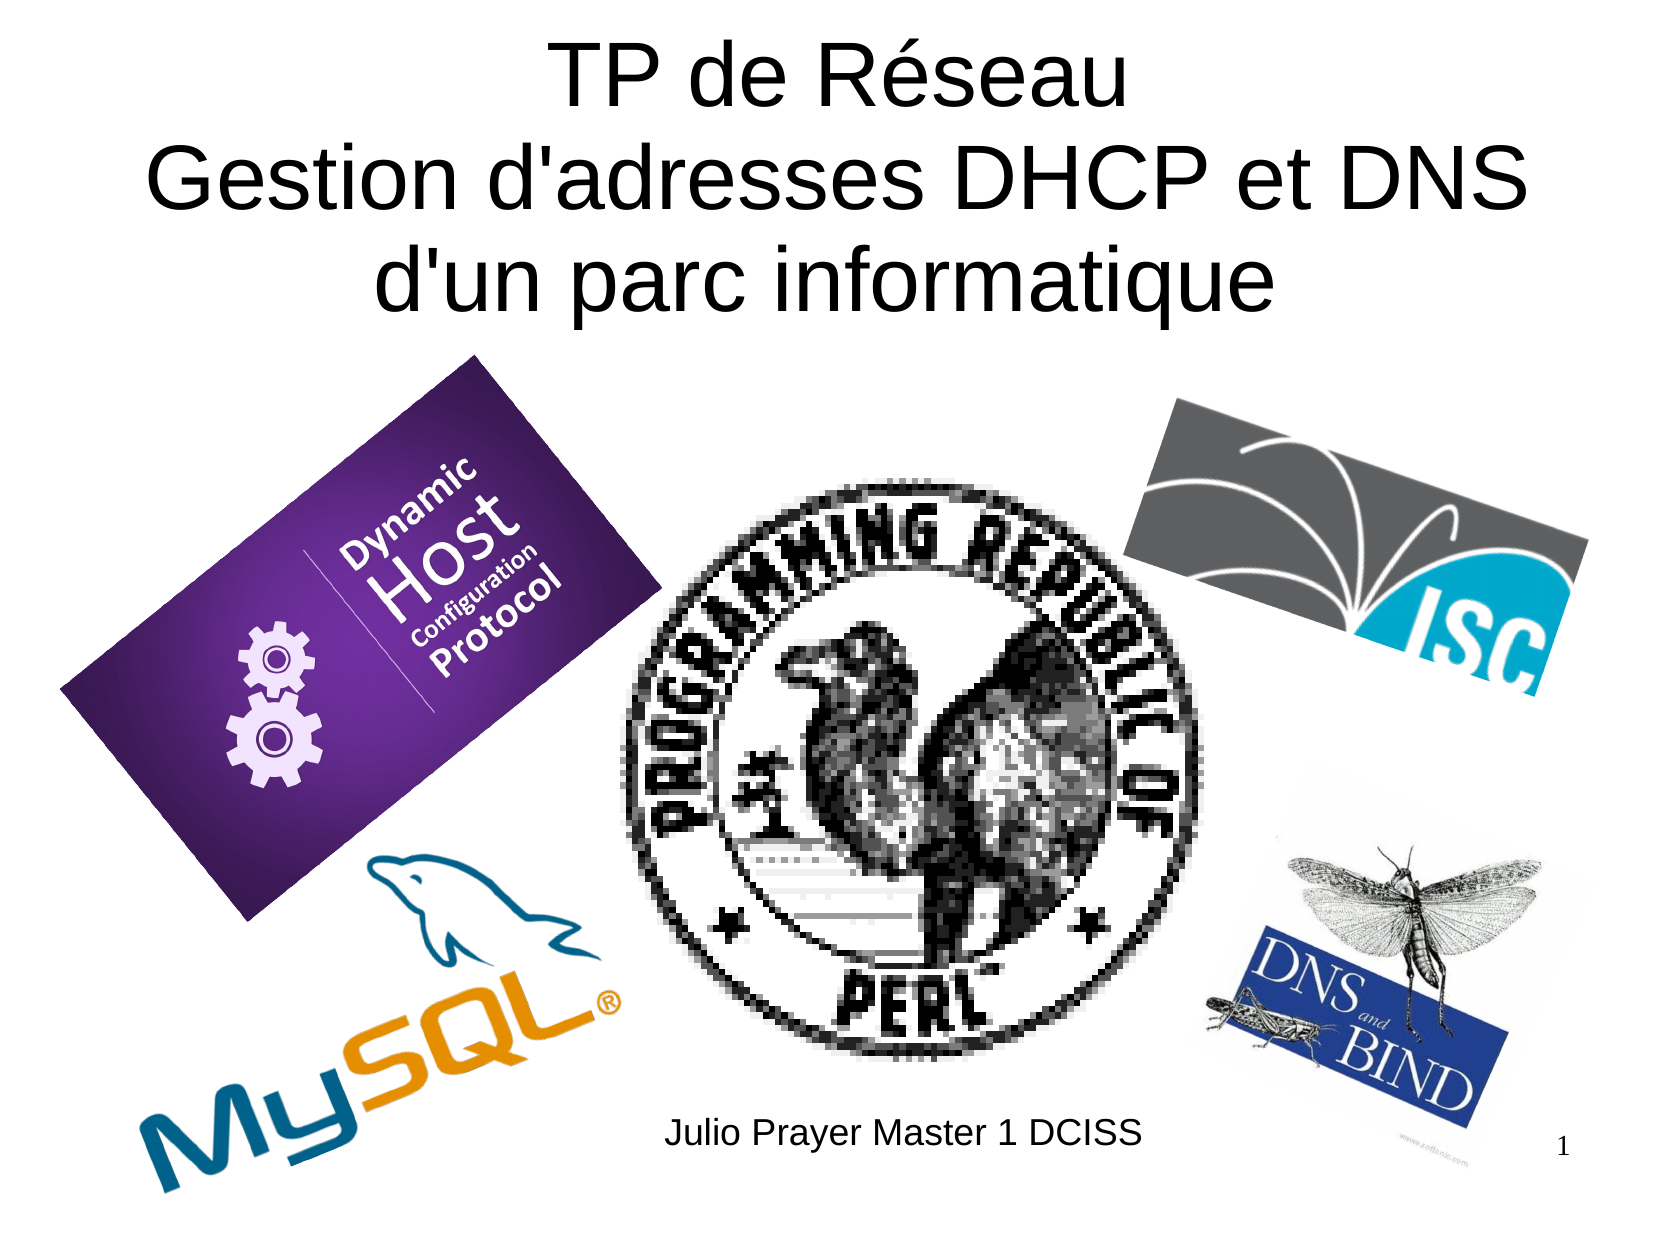

# TP de Réseau Gestion d'adresses DHCP et DNS d'un parc informatique
Julio Prayer Master 1 DCISS
1